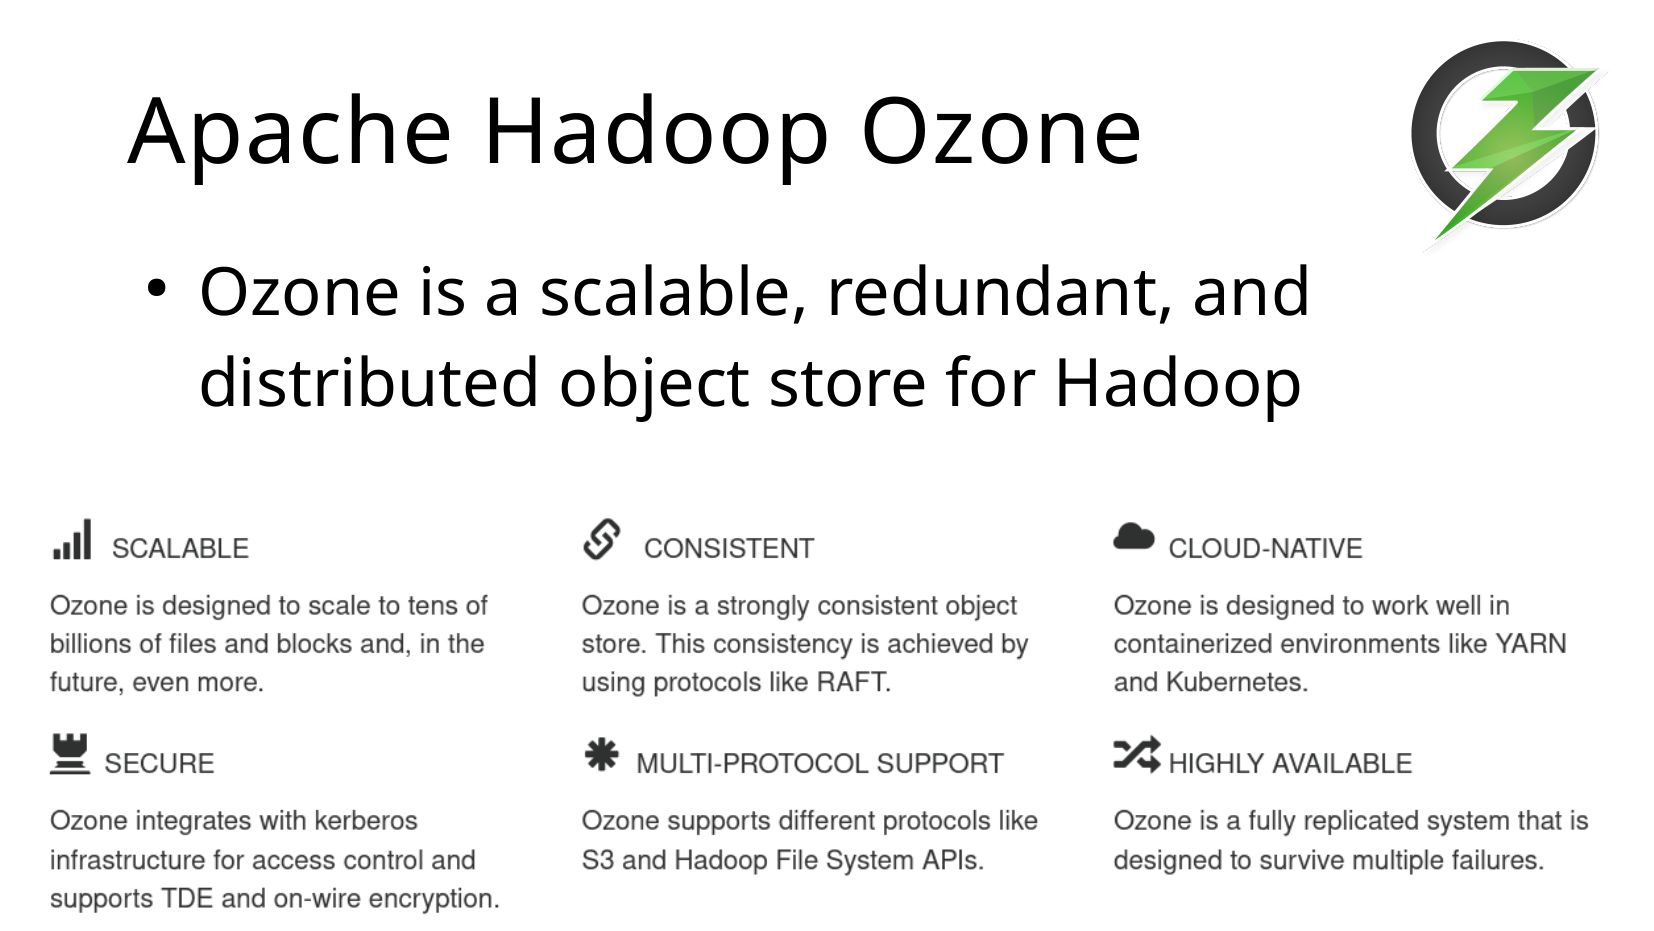

# Apache Hadoop Ozone
Ozone is a scalable, redundant, and distributed object store for Hadoop